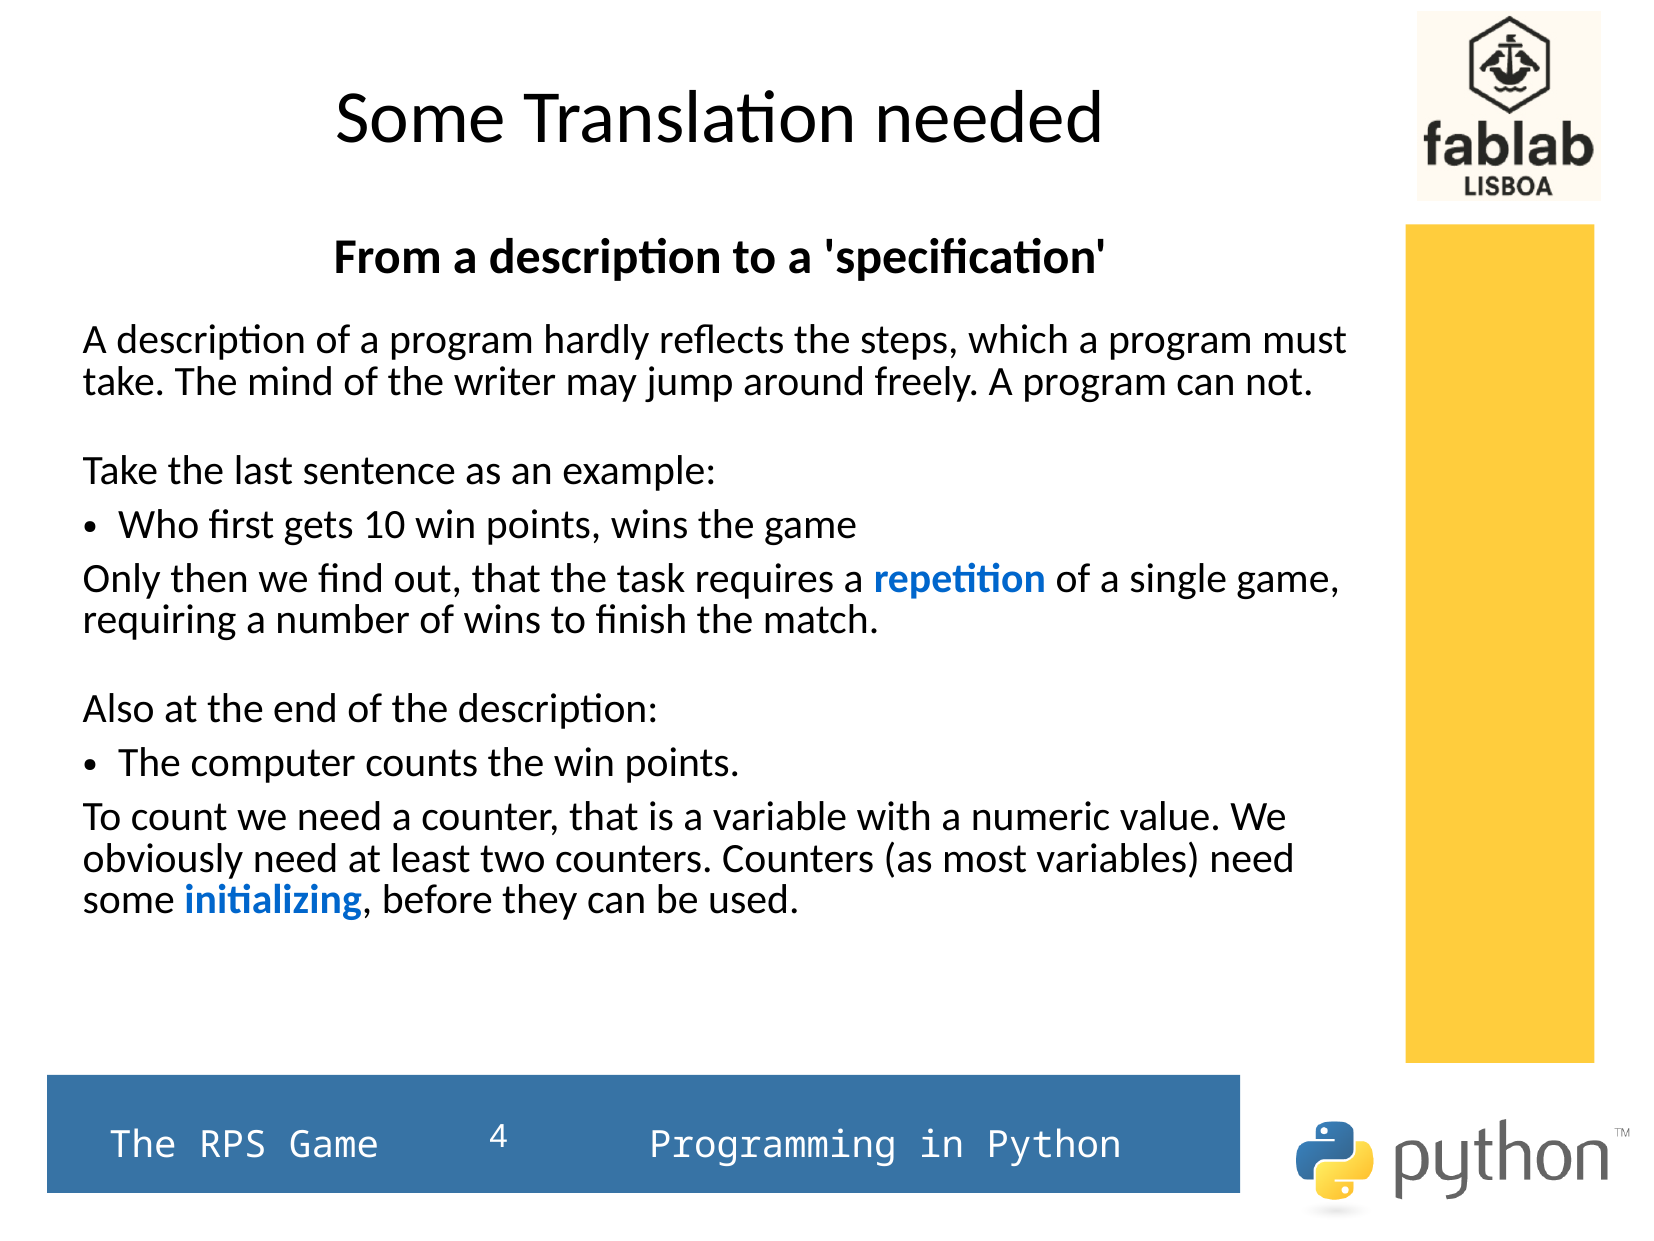

# Some Translation needed
From a description to a 'specification'
A description of a program hardly reflects the steps, which a program must take. The mind of the writer may jump around freely. A program can not.
Take the last sentence as an example:
Who first gets 10 win points, wins the game
Only then we find out, that the task requires a repetition of a single game, requiring a number of wins to finish the match.
Also at the end of the description:
The computer counts the win points.
To count we need a counter, that is a variable with a numeric value. We obviously need at least two counters. Counters (as most variables) need some initializing, before they can be used.
The RPS Game Programming in Python